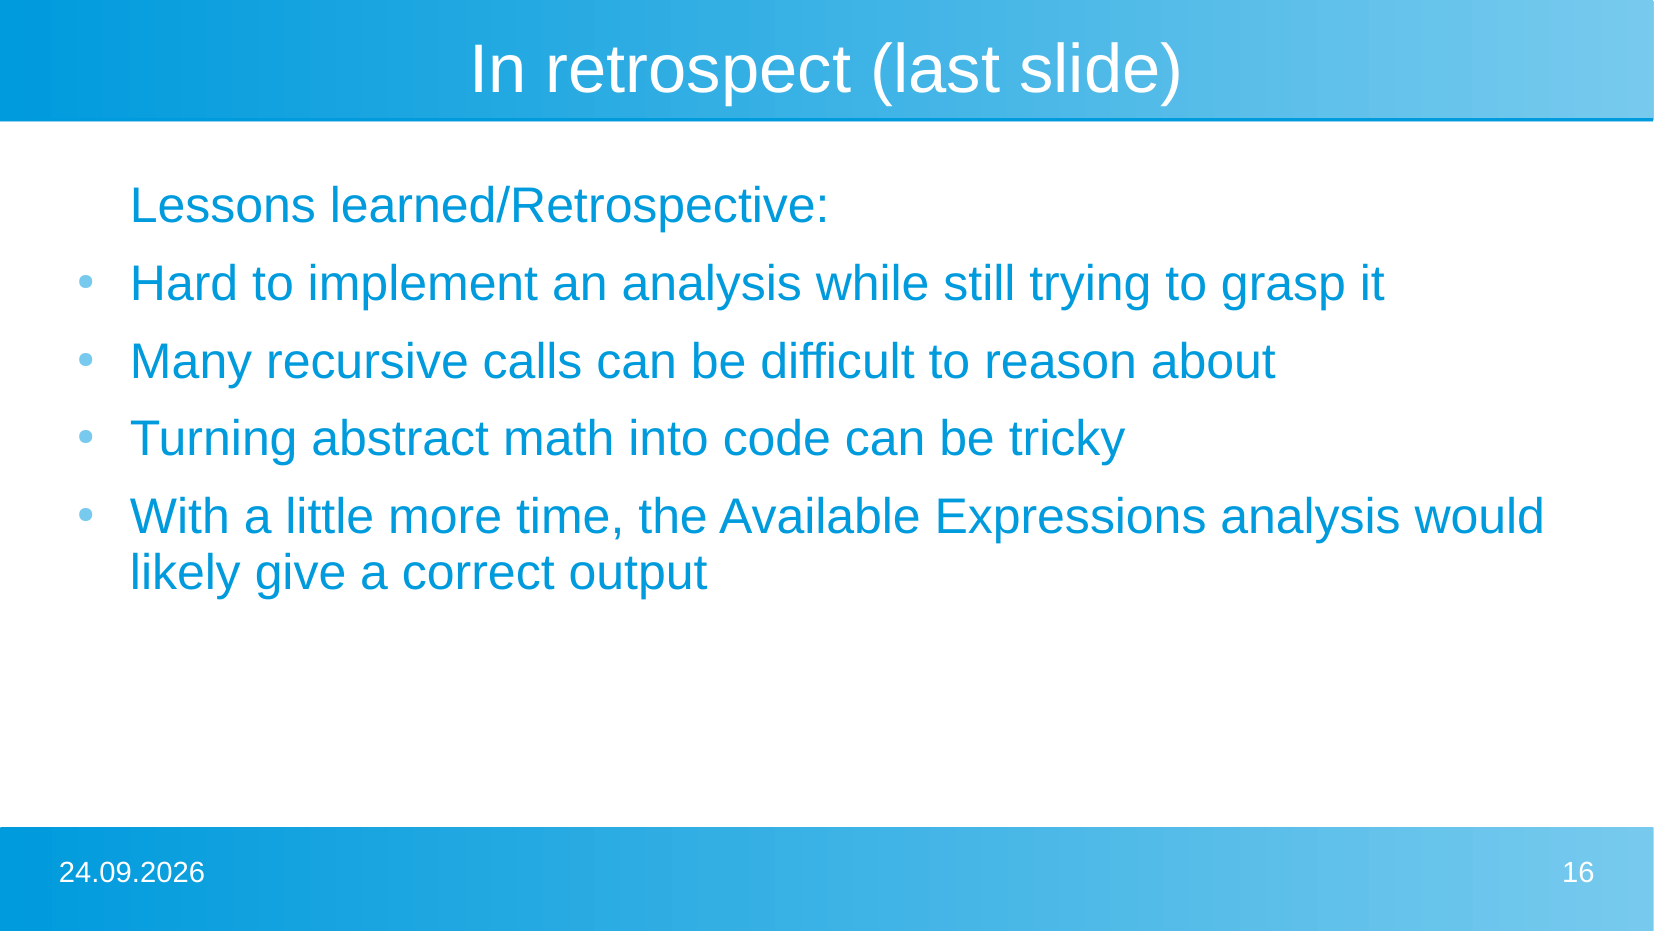

# In retrospect (last slide)
Lessons learned/Retrospective:
Hard to implement an analysis while still trying to grasp it
Many recursive calls can be difficult to reason about
Turning abstract math into code can be tricky
With a little more time, the Available Expressions analysis would likely give a correct output
16